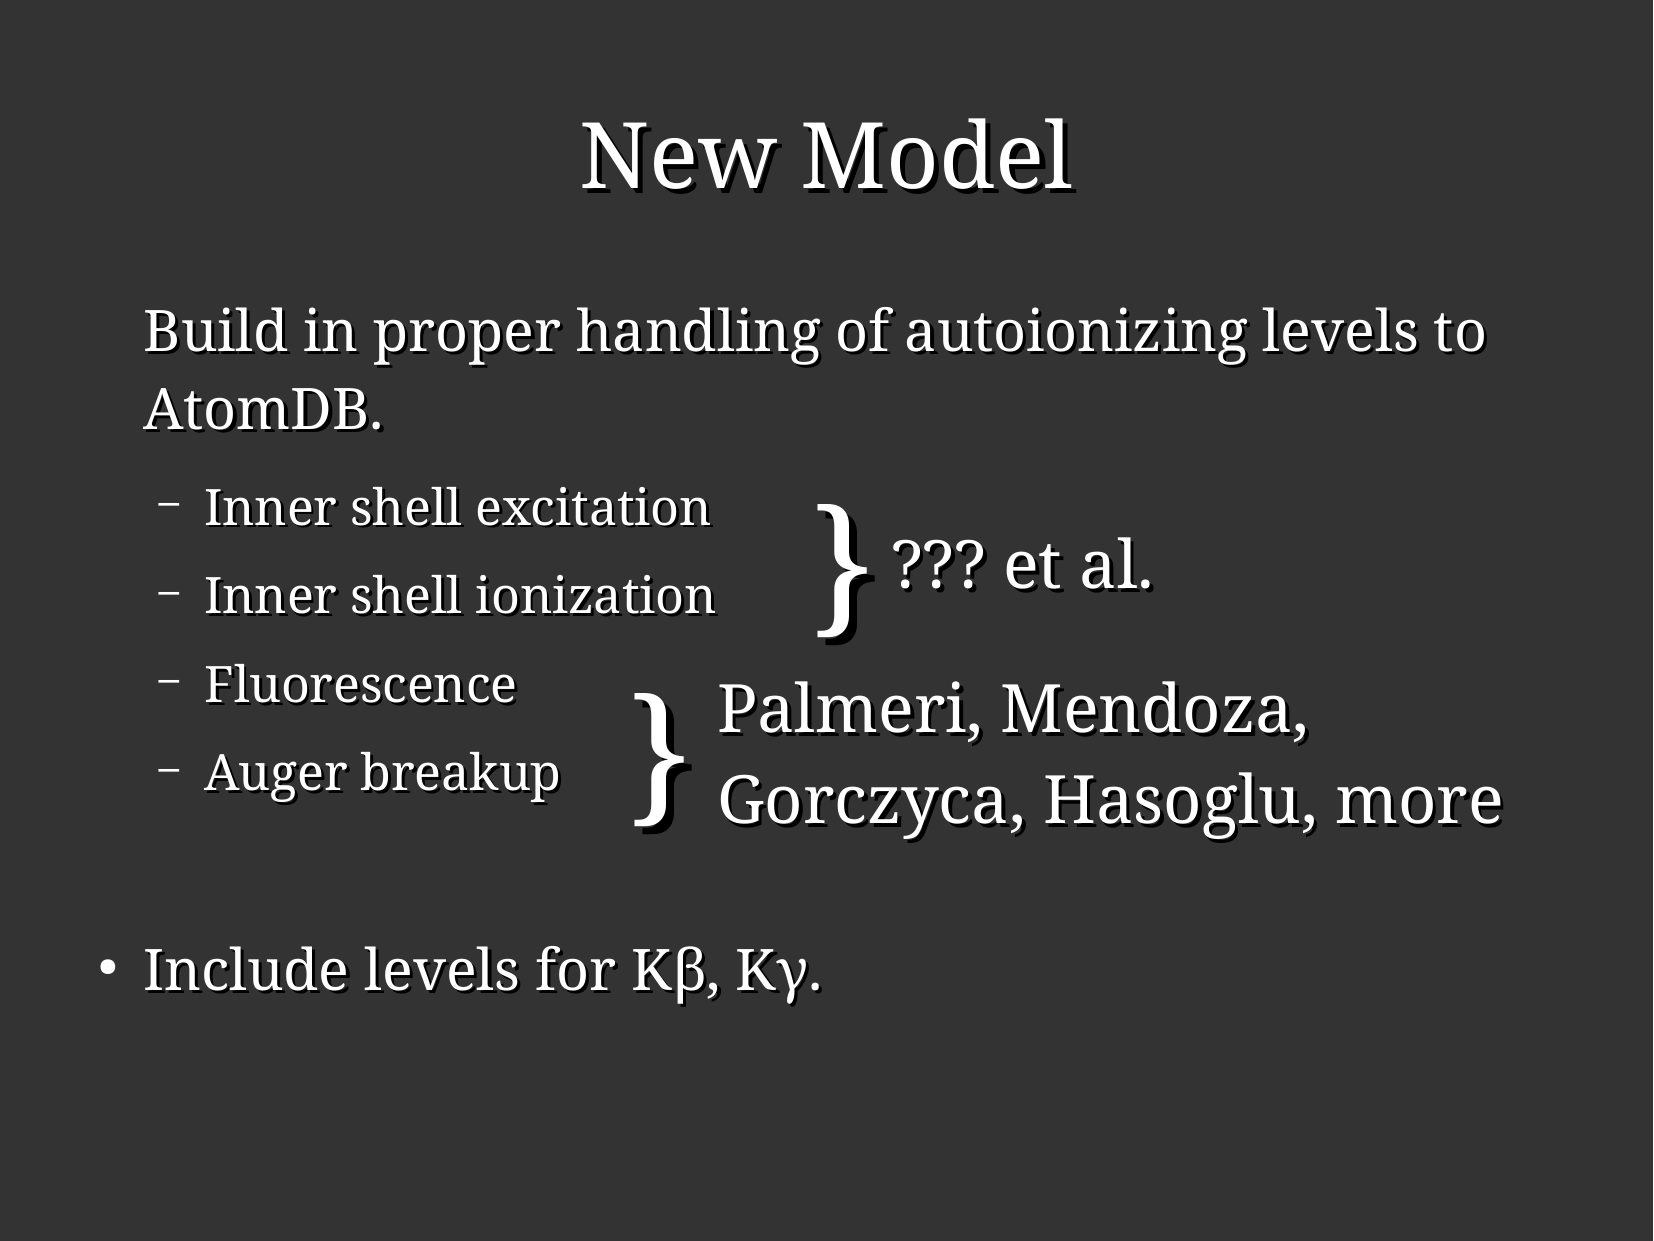

New Model
# Build in proper handling of autoionizing levels to AtomDB.
Inner shell excitation
Inner shell ionization
Fluorescence
Auger breakup
Include levels for Kβ, Kγ.
}
??? et al.
}
Palmeri, Mendoza, Gorczyca, Hasoglu, more